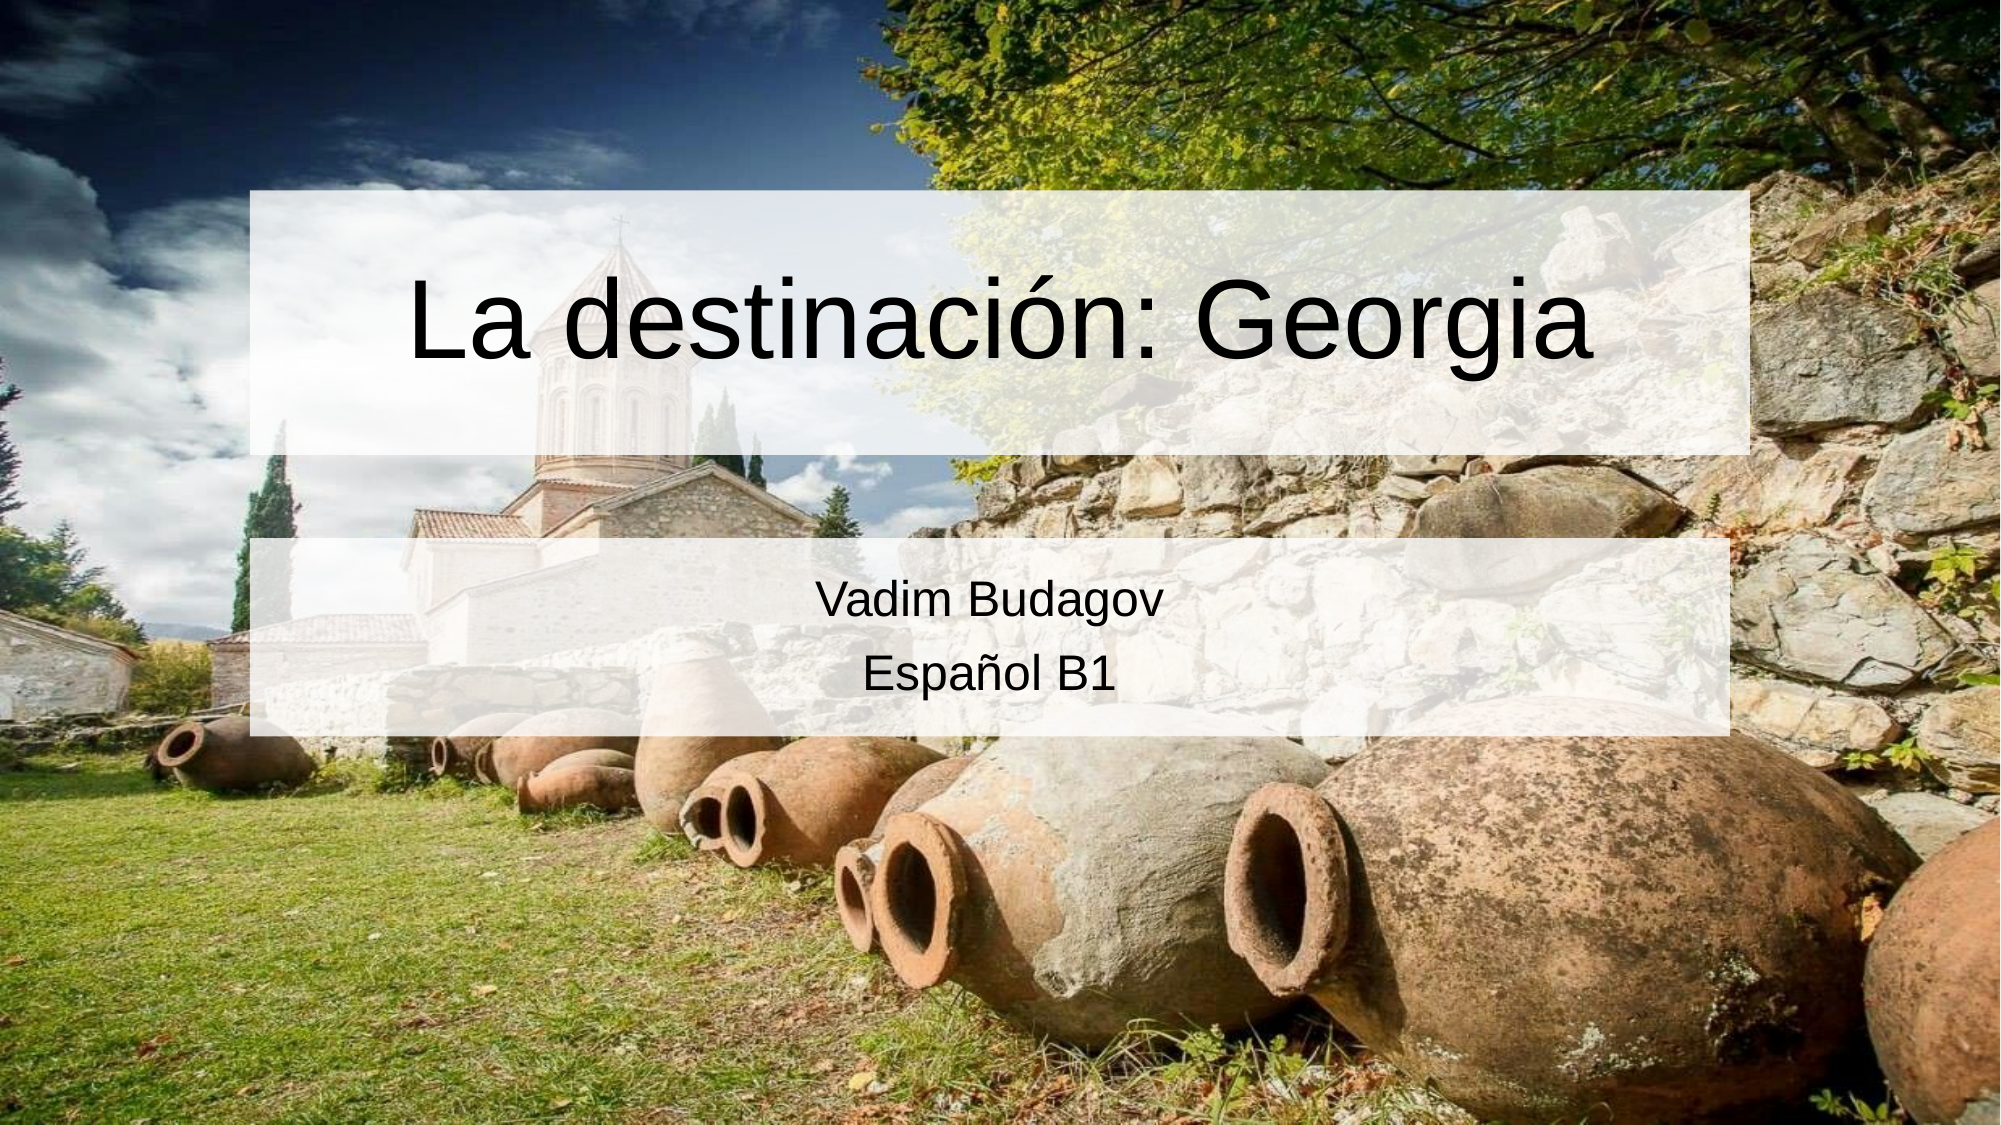

# La destinación: Georgia
Vadim Budagov
Español B1